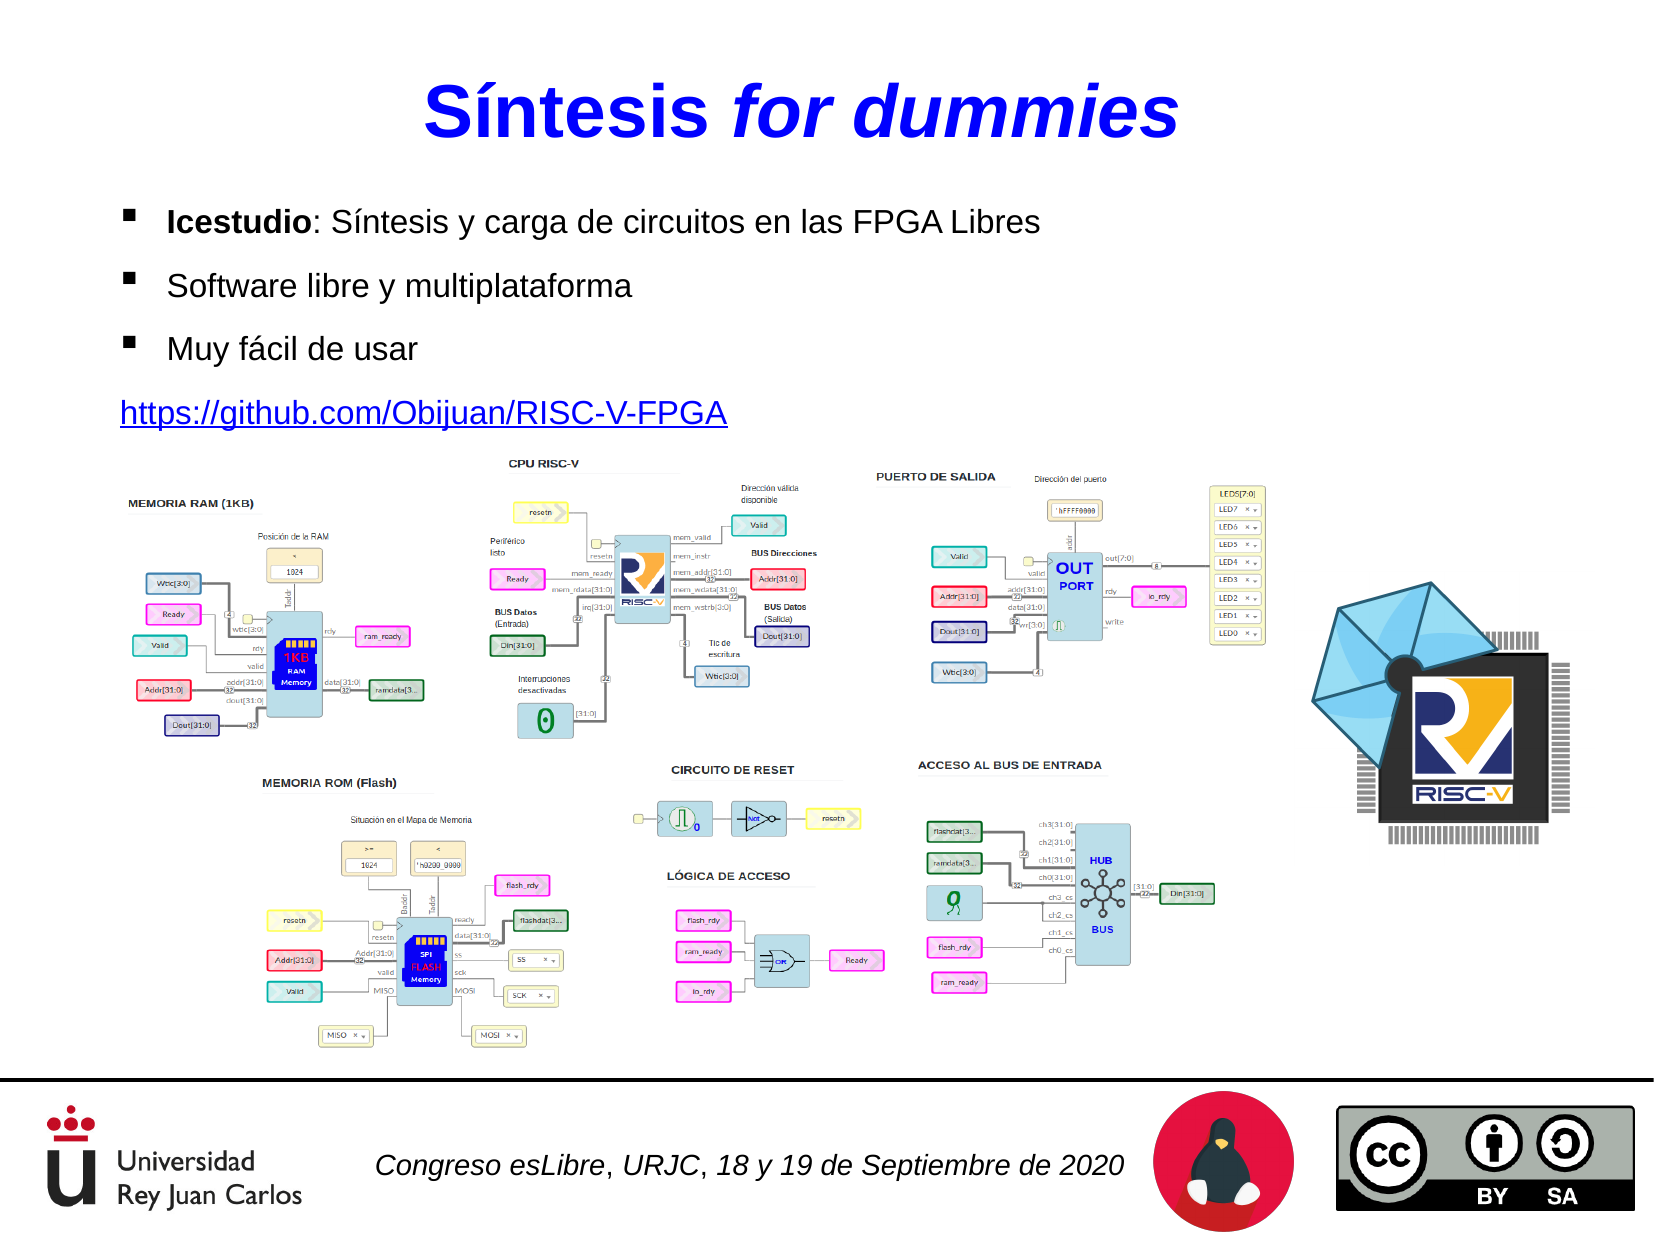

Síntesis for dummies
Icestudio: Síntesis y carga de circuitos en las FPGA Libres
Software libre y multiplataforma
Muy fácil de usar
https://github.com/Obijuan/RISC-V-FPGA
Congreso esLibre, URJC, 18 y 19 de Septiembre de 2020